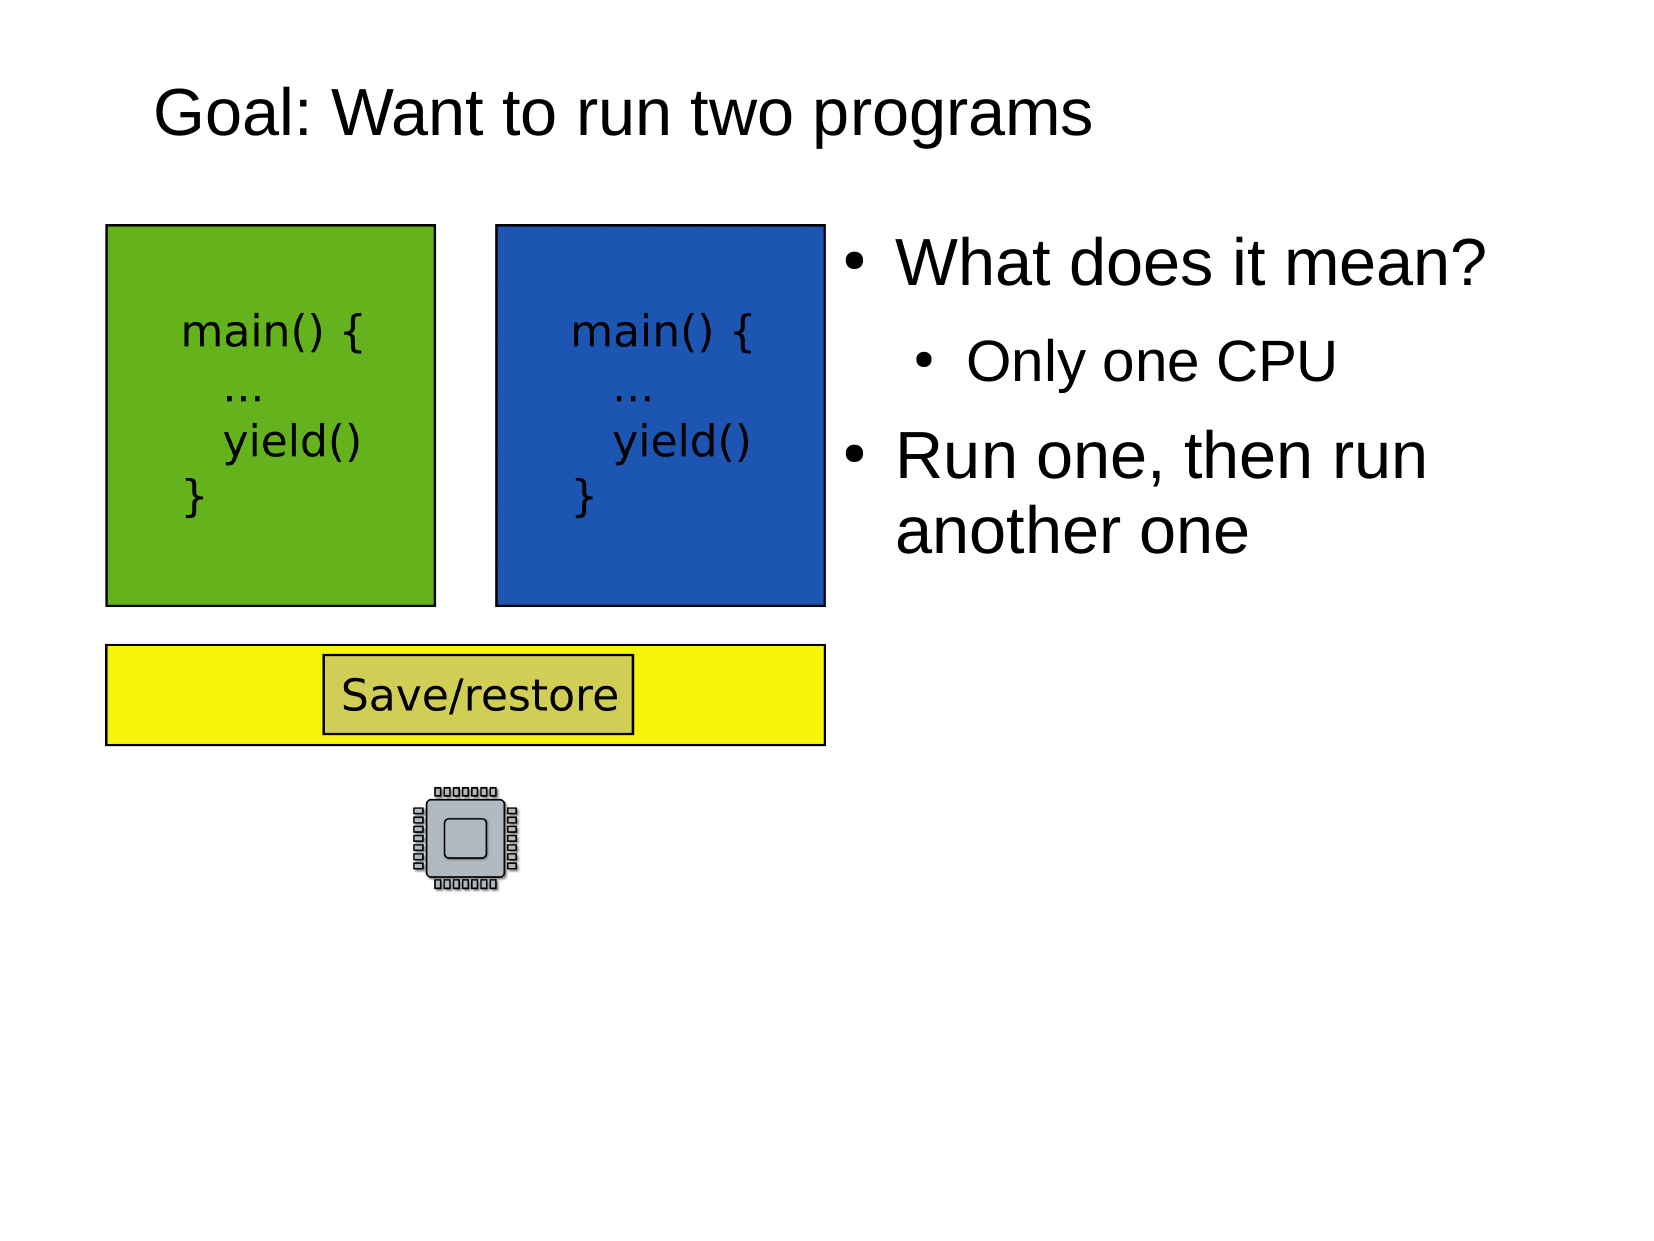

# Goal: Want to run two programs
What does it mean?
Only one CPU
Run one, then run another one